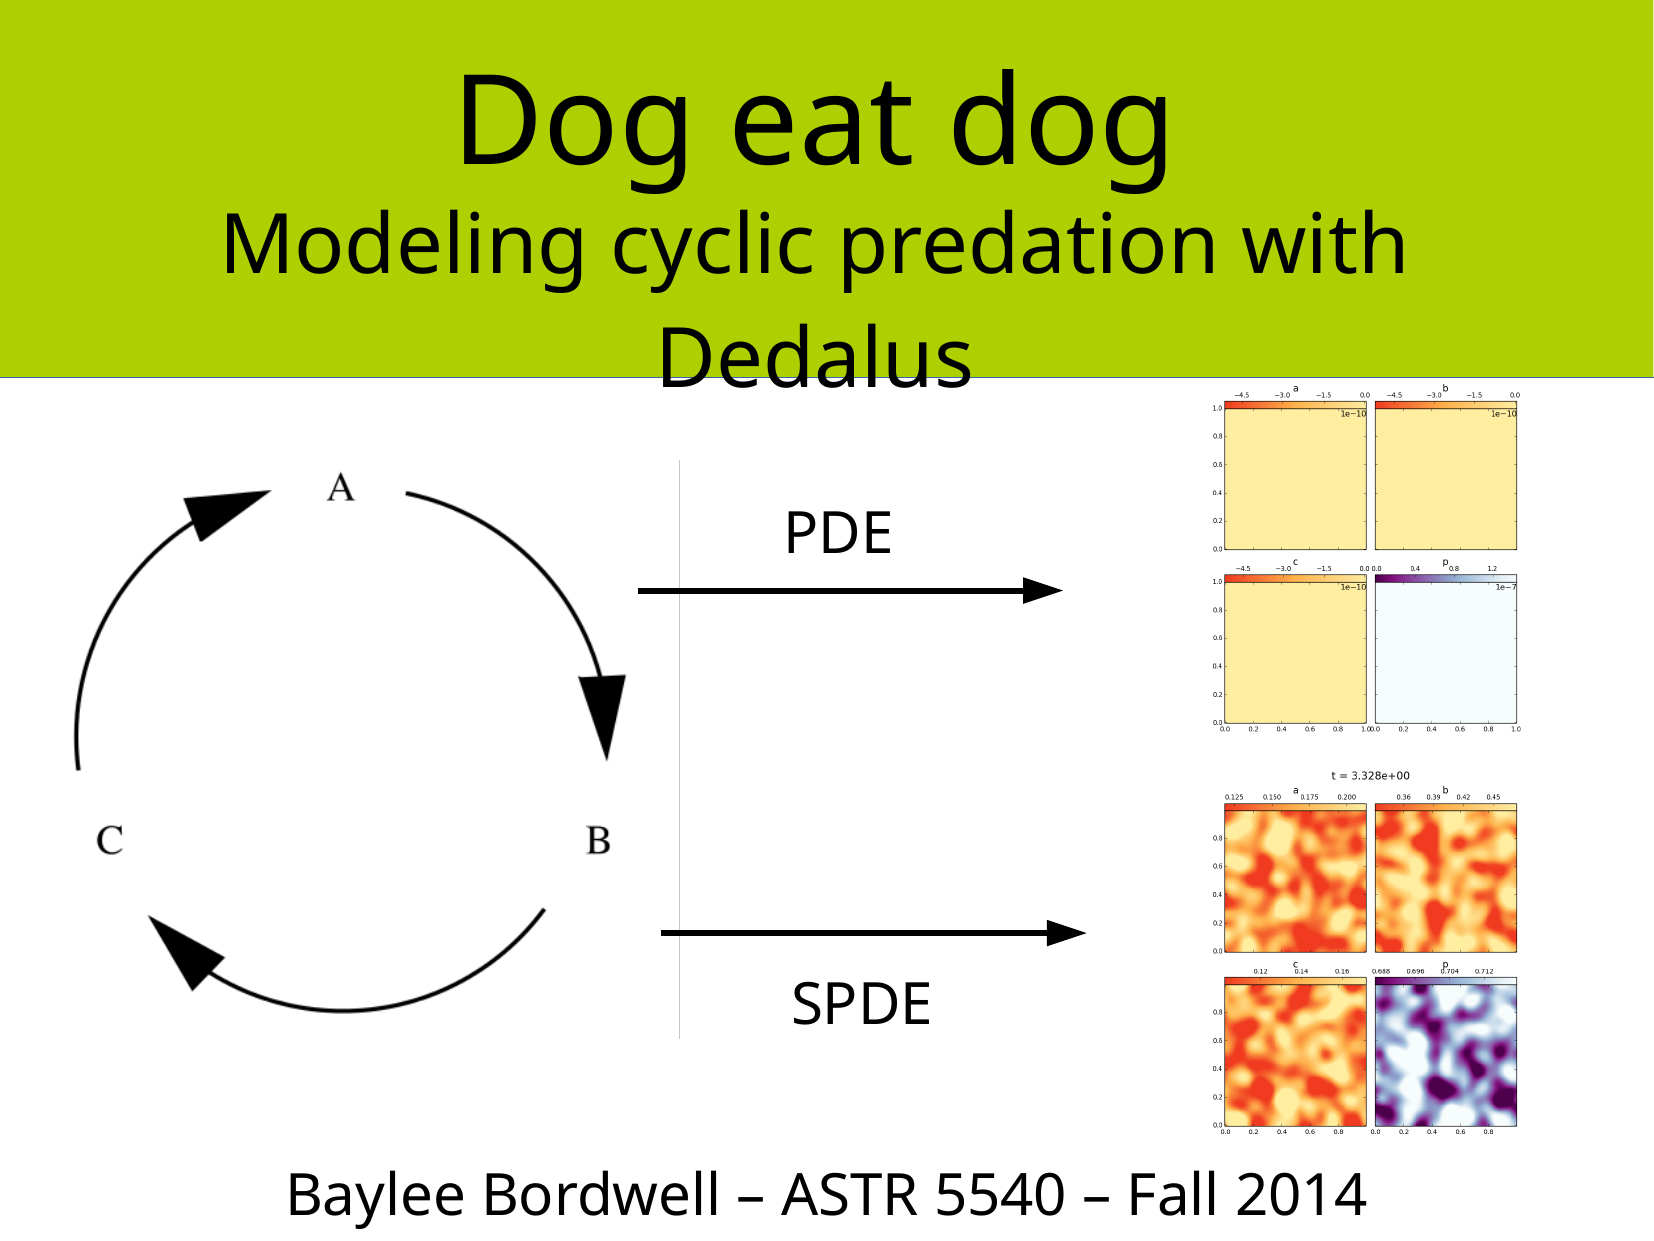

Dog eat dog
Modeling cyclic predation with Dedalus
PDE
SPDE
Baylee Bordwell – ASTR 5540 – Fall 2014